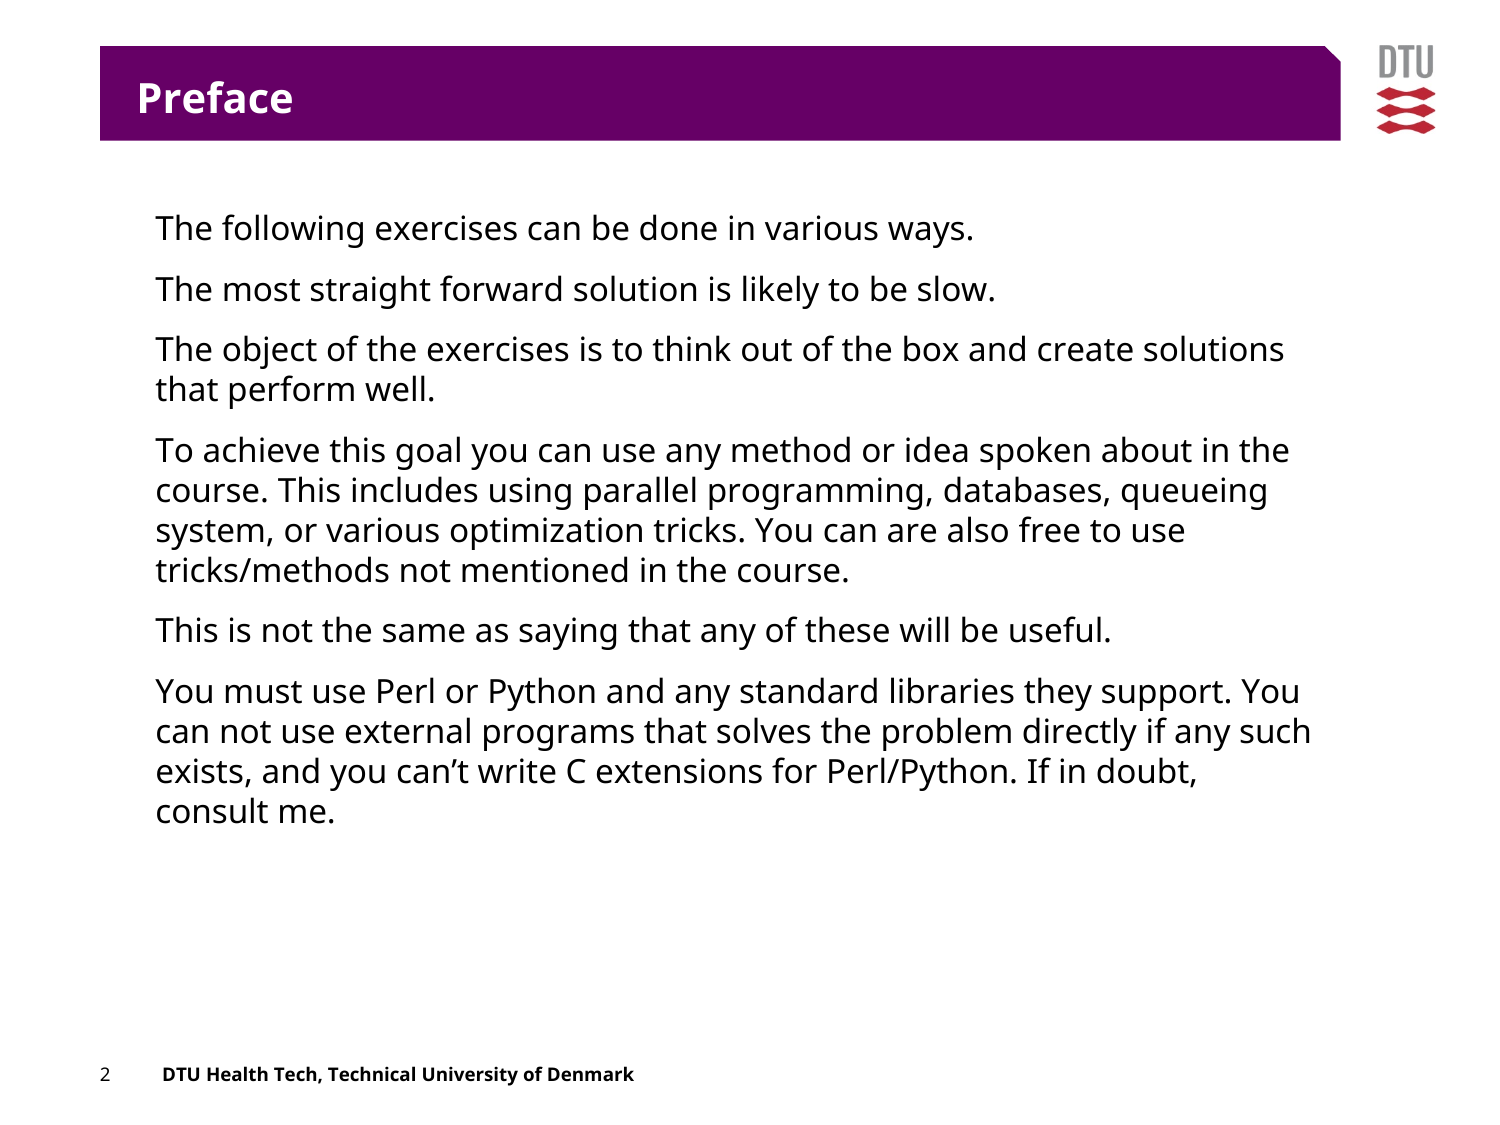

Preface
The following exercises can be done in various ways.
The most straight forward solution is likely to be slow.
The object of the exercises is to think out of the box and create solutions that perform well.
To achieve this goal you can use any method or idea spoken about in the course. This includes using parallel programming, databases, queueing system, or various optimization tricks. You can are also free to use tricks/methods not mentioned in the course.
This is not the same as saying that any of these will be useful.
You must use Perl or Python and any standard libraries they support. You can not use external programs that solves the problem directly if any such exists, and you can’t write C extensions for Perl/Python. If in doubt, consult me.